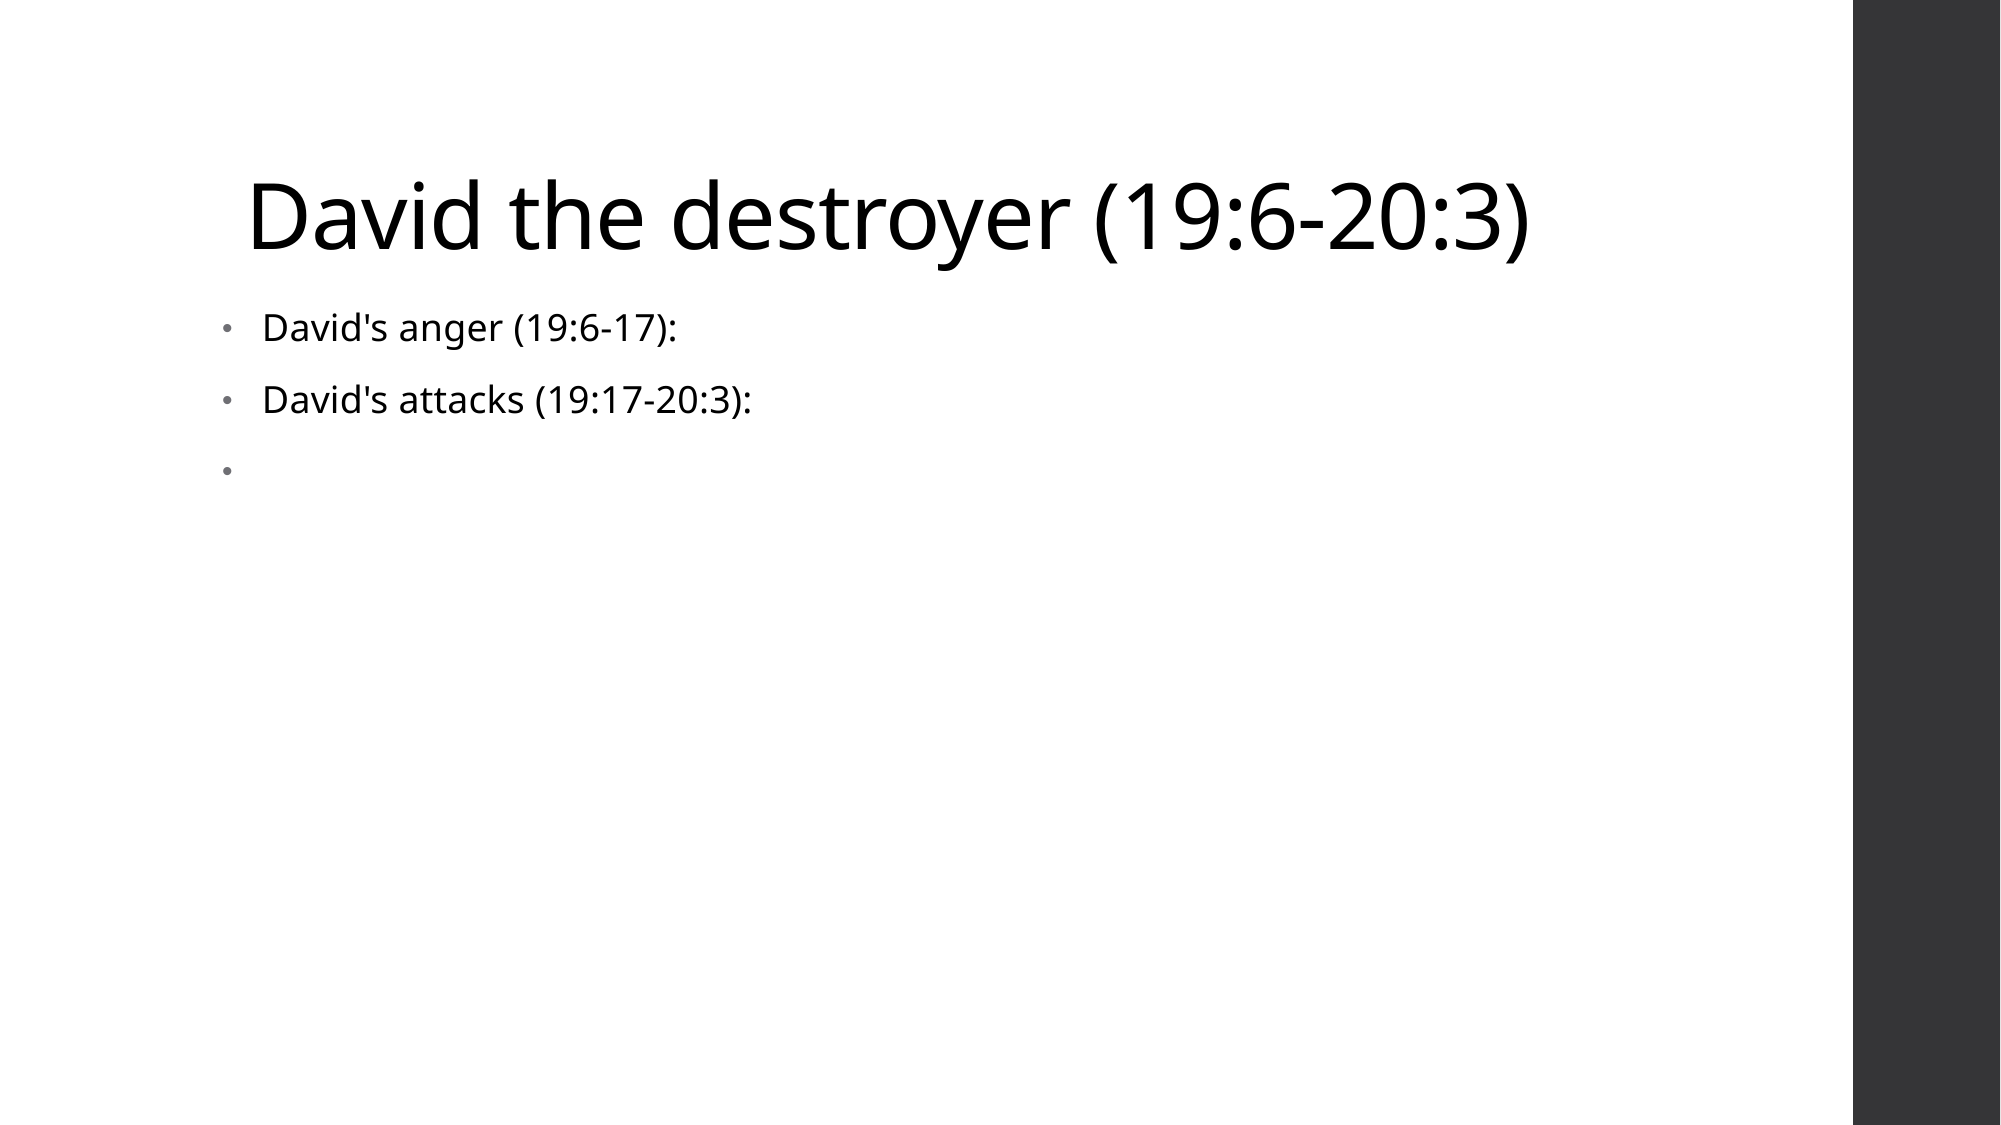

# David the destroyer (19:6-20:3)
 David's anger (19:6-17):
 David's attacks (19:17-20:3):